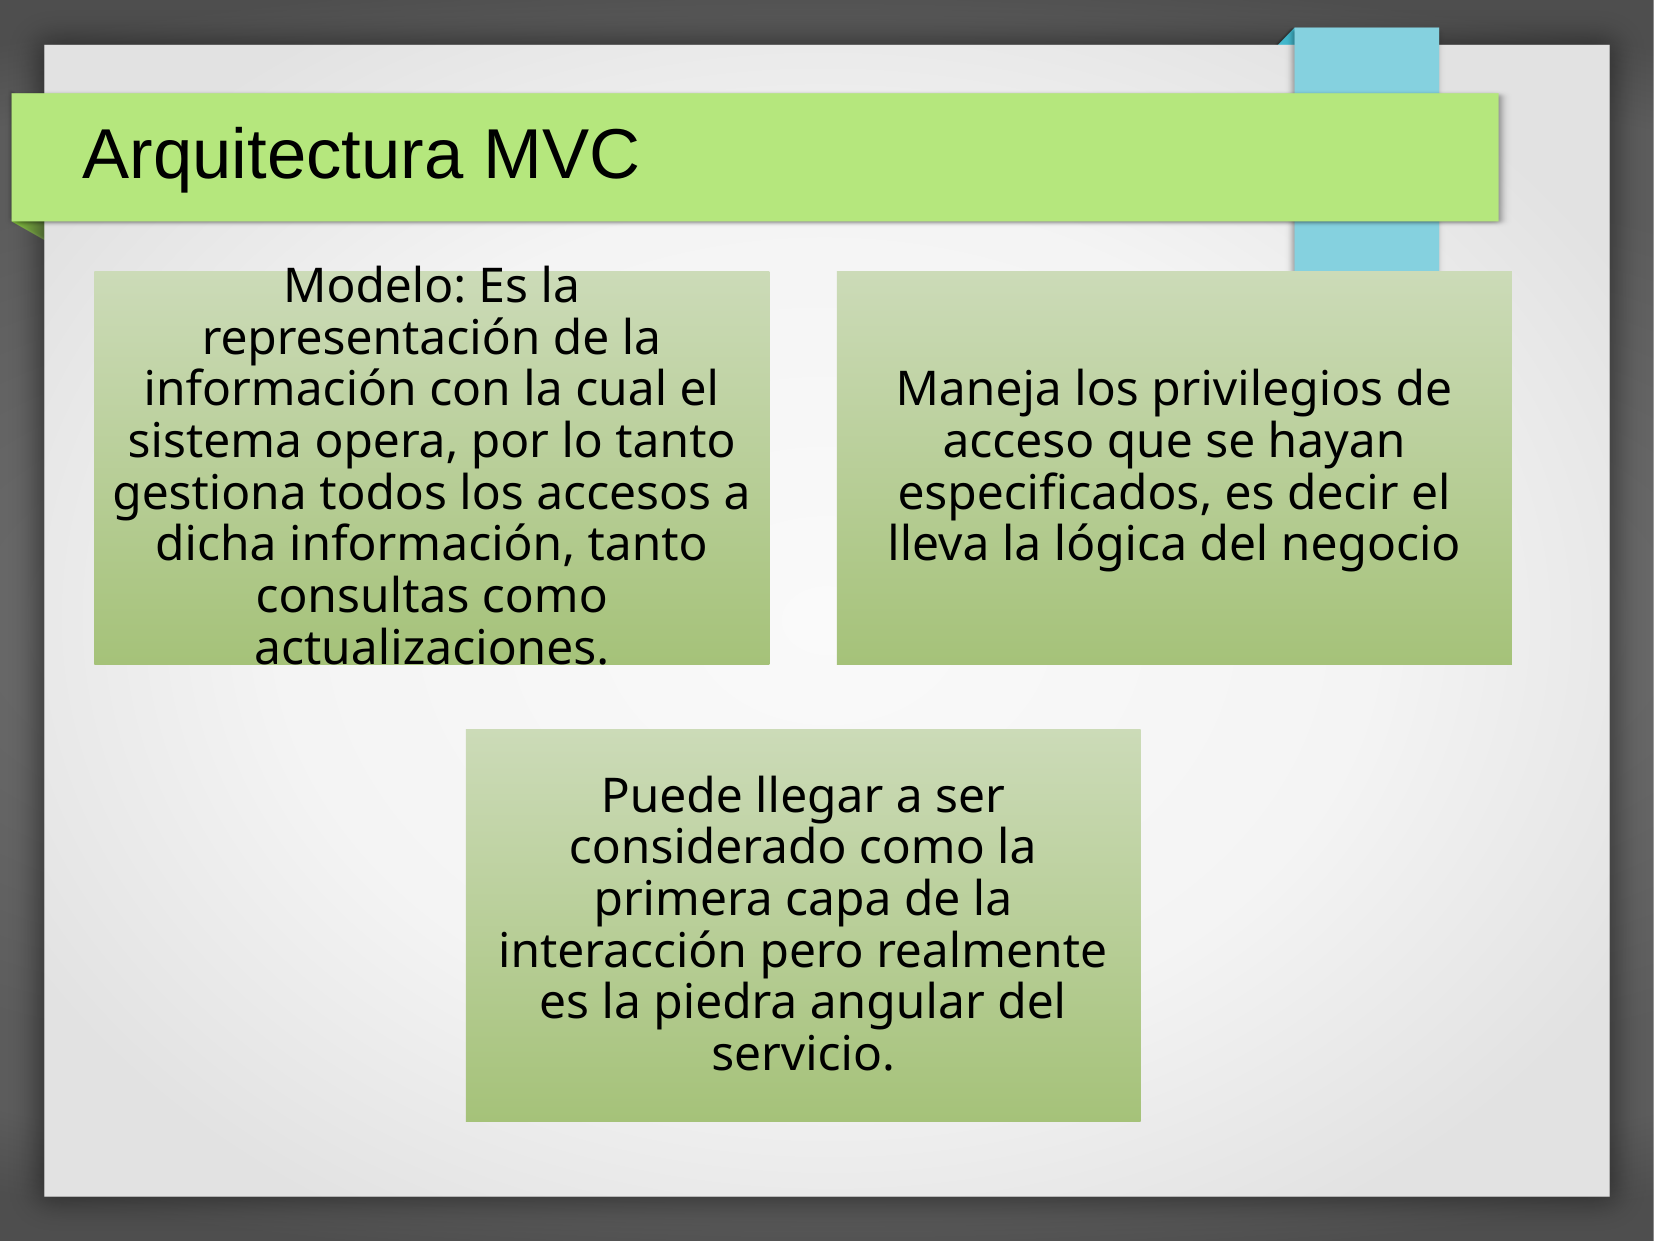

# Arquitectura MVC
Modelo: Es la representación de la información con la cual el sistema opera, por lo tanto gestiona todos los accesos a dicha información, tanto consultas como actualizaciones.
Maneja los privilegios de acceso que se hayan especificados, es decir el lleva la lógica del negocio
Puede llegar a ser considerado como la primera capa de la interacción pero realmente es la piedra angular del servicio.